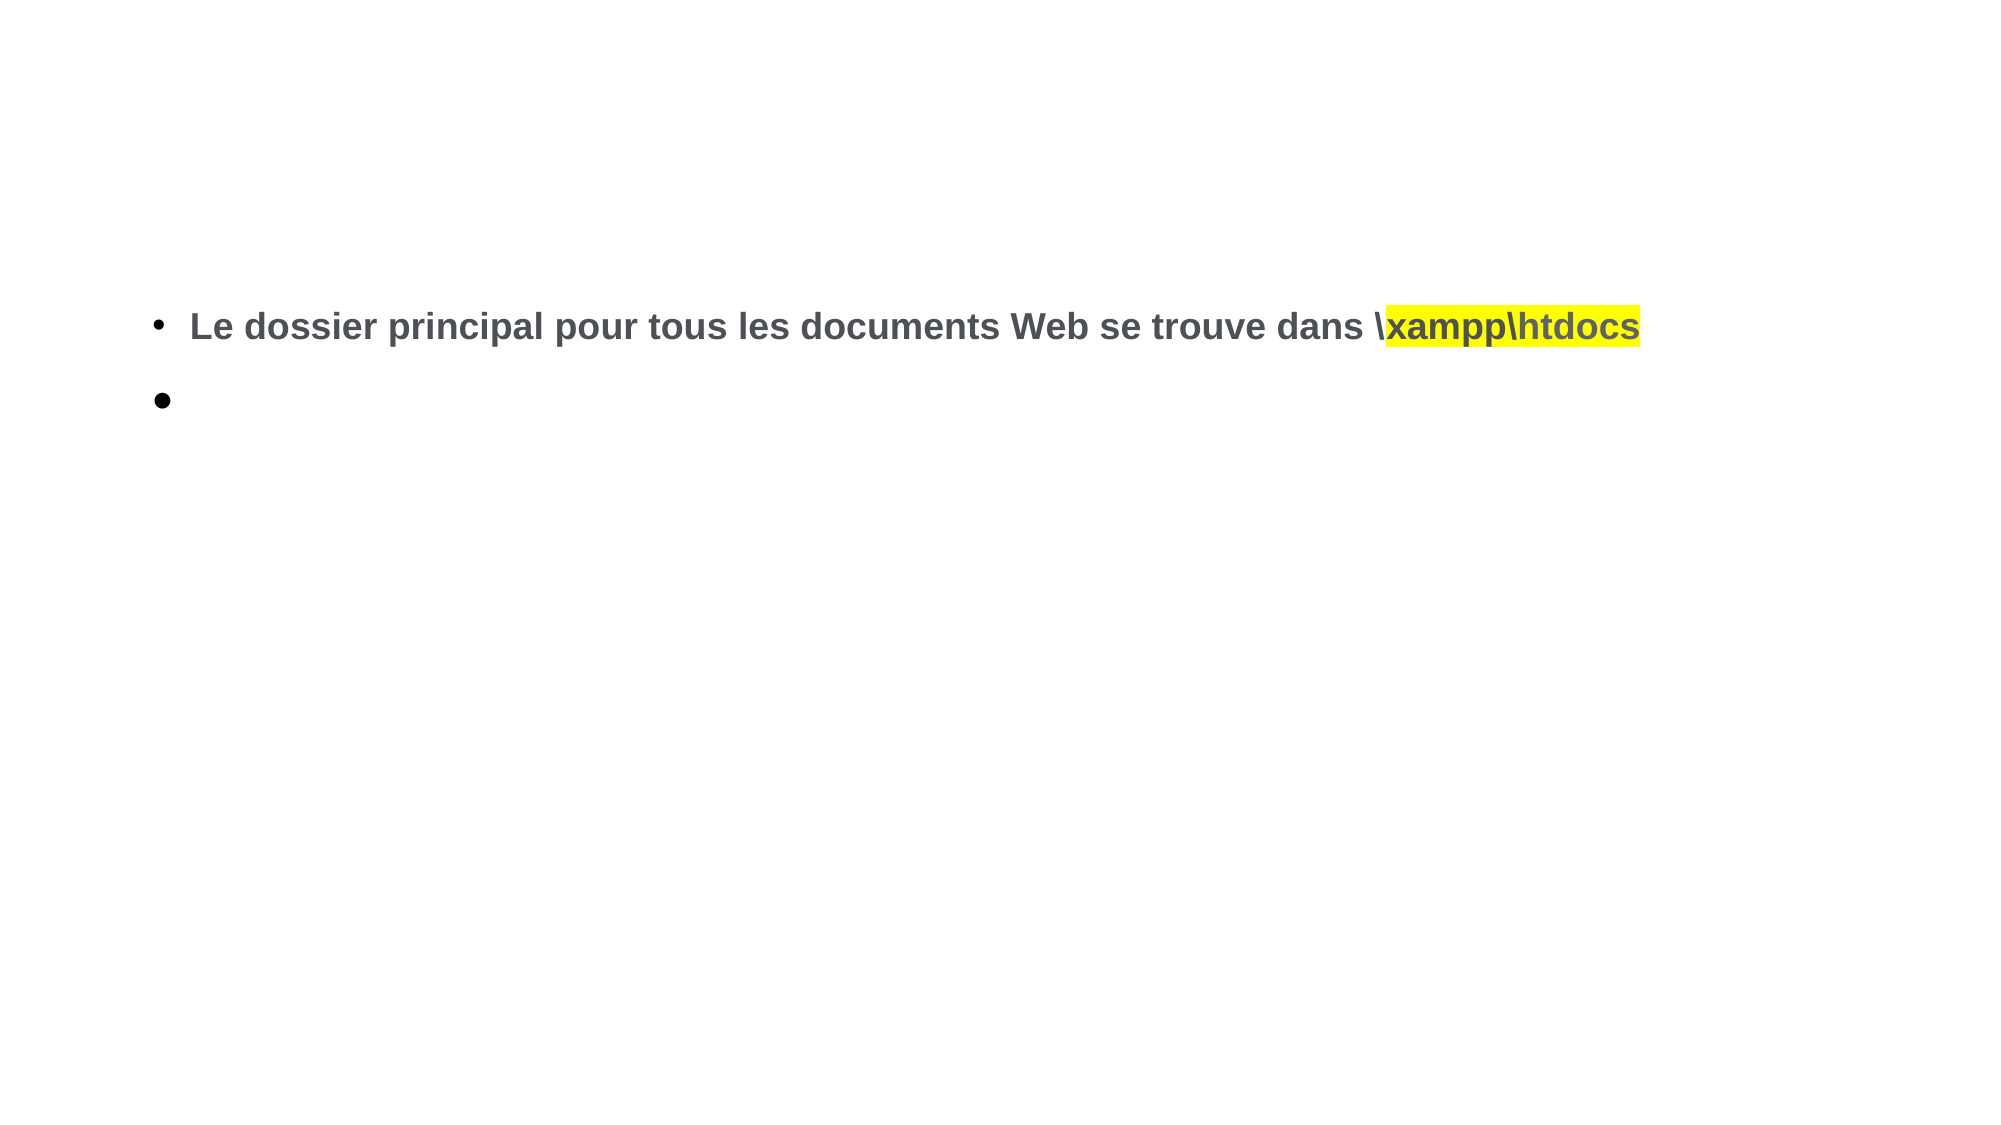

#
Le dossier principal pour tous les documents Web se trouve dans \xampp\htdocs